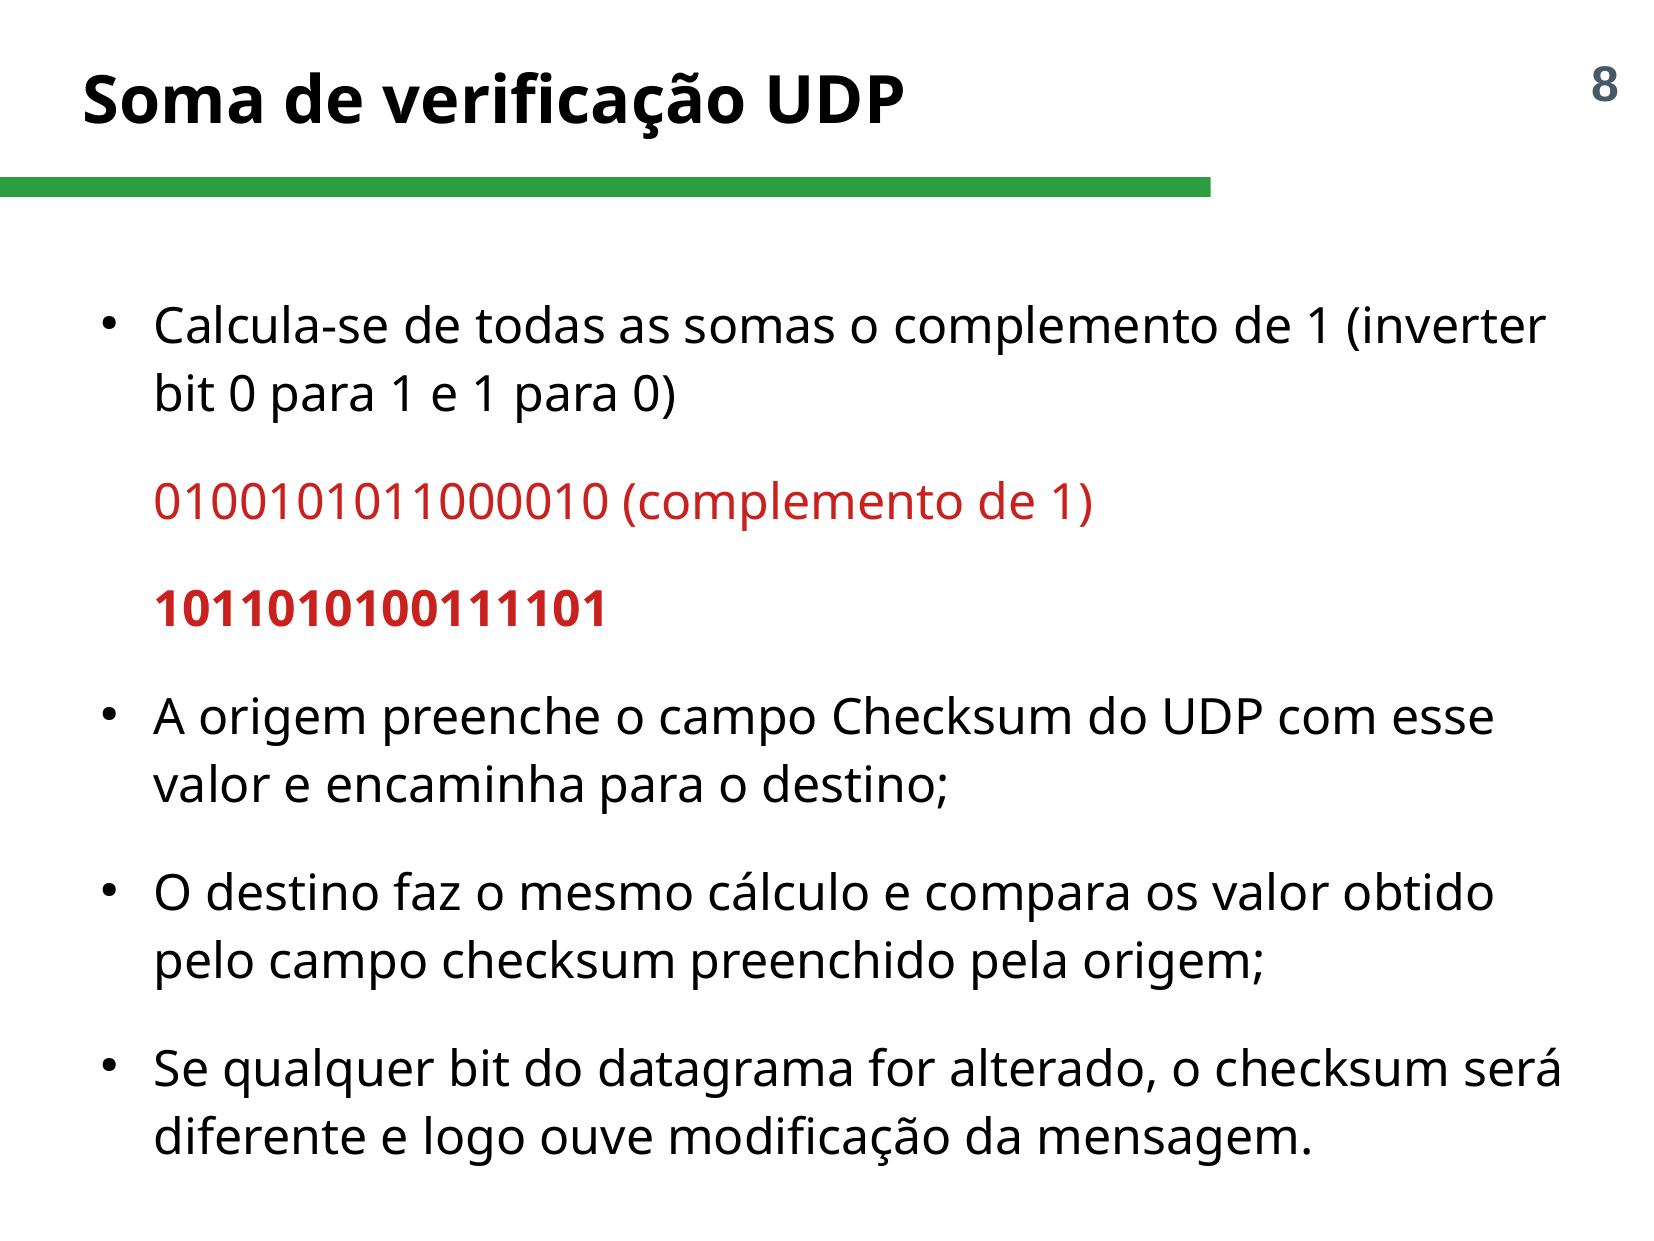

# Soma de verificação UDP
Calcula-se de todas as somas o complemento de 1 (inverter bit 0 para 1 e 1 para 0)
0100101011000010 (complemento de 1)
1011010100111101
A origem preenche o campo Checksum do UDP com esse valor e encaminha para o destino;
O destino faz o mesmo cálculo e compara os valor obtido pelo campo checksum preenchido pela origem;
Se qualquer bit do datagrama for alterado, o checksum será diferente e logo ouve modificação da mensagem.